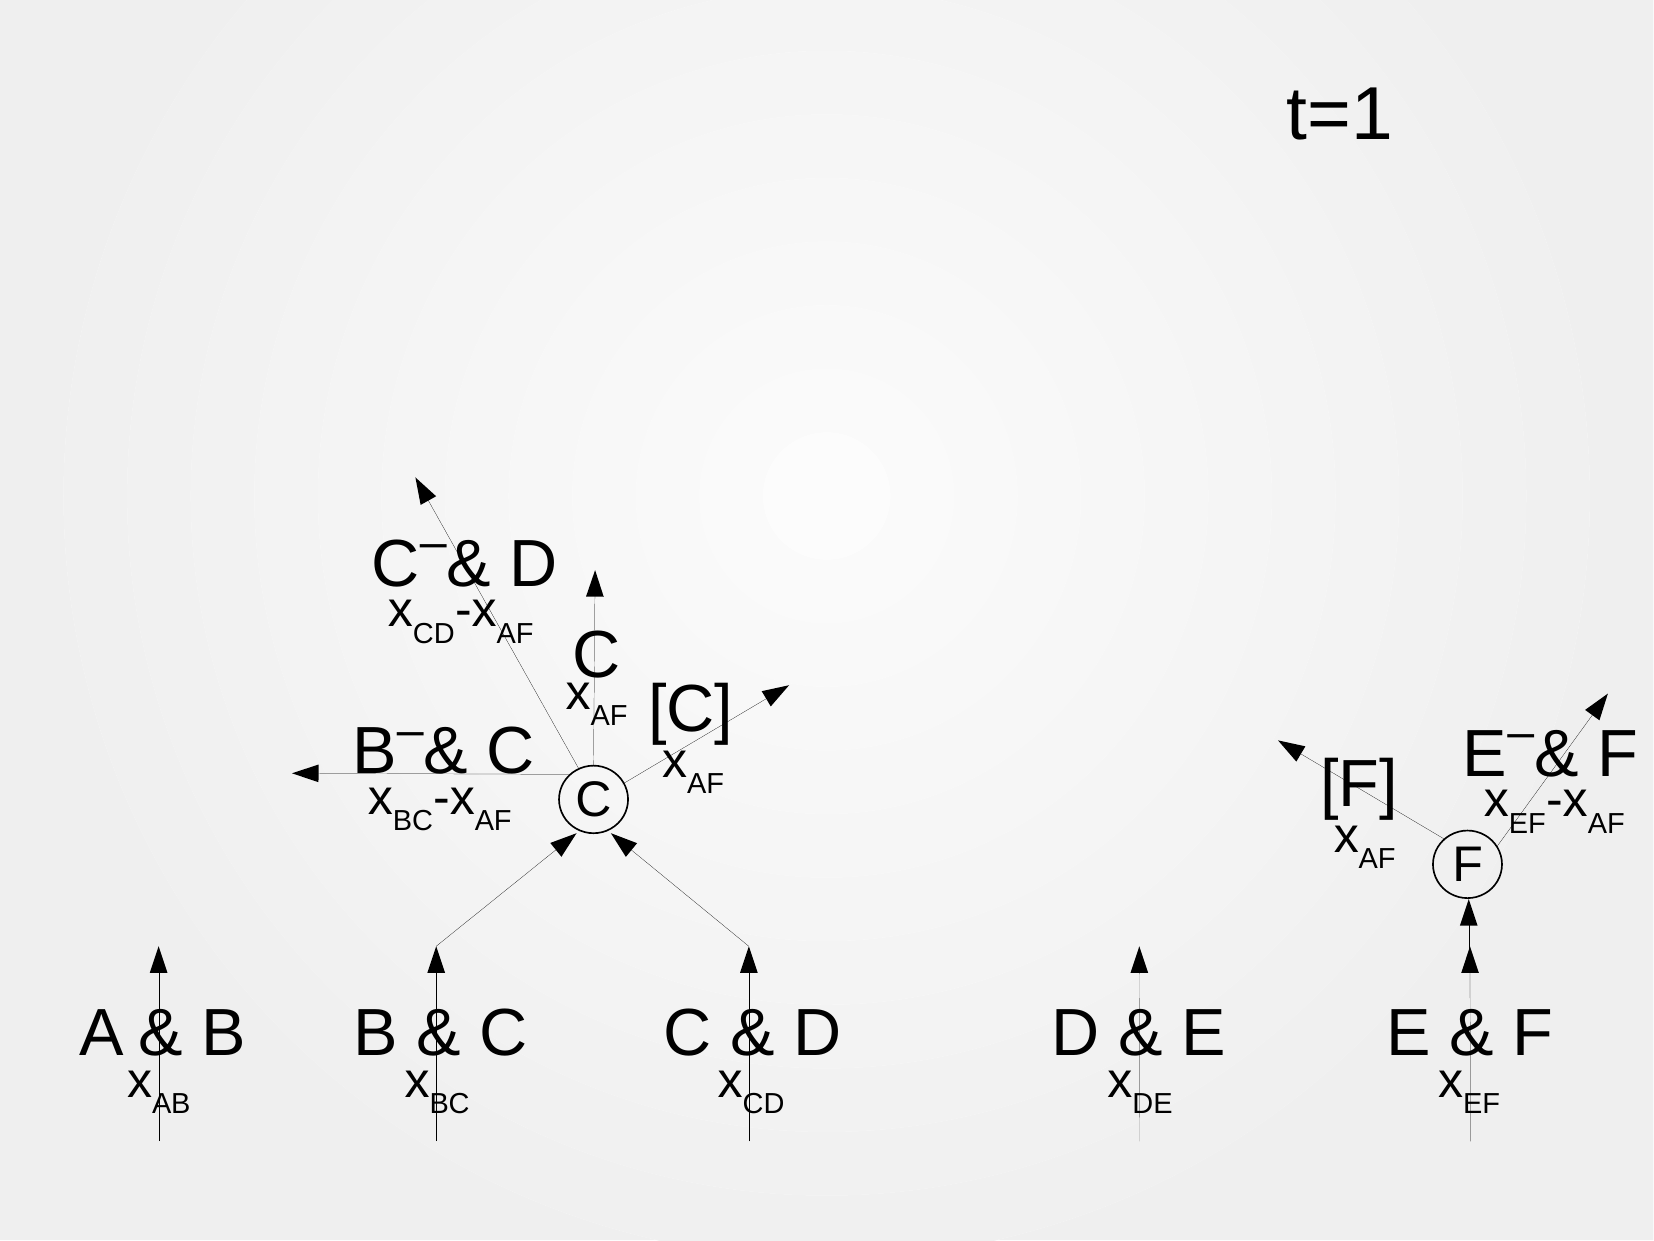

t=1
C–& D
xCD-xAF
C
xAF
[C]
B–& C
E–& F
xAF
[F]
xBC-xAF
xEF-xAF
C
xAF
F
A & B
B & C
C & D
D & E
E & F
xDE
xCD
xEF
xAB
xBC